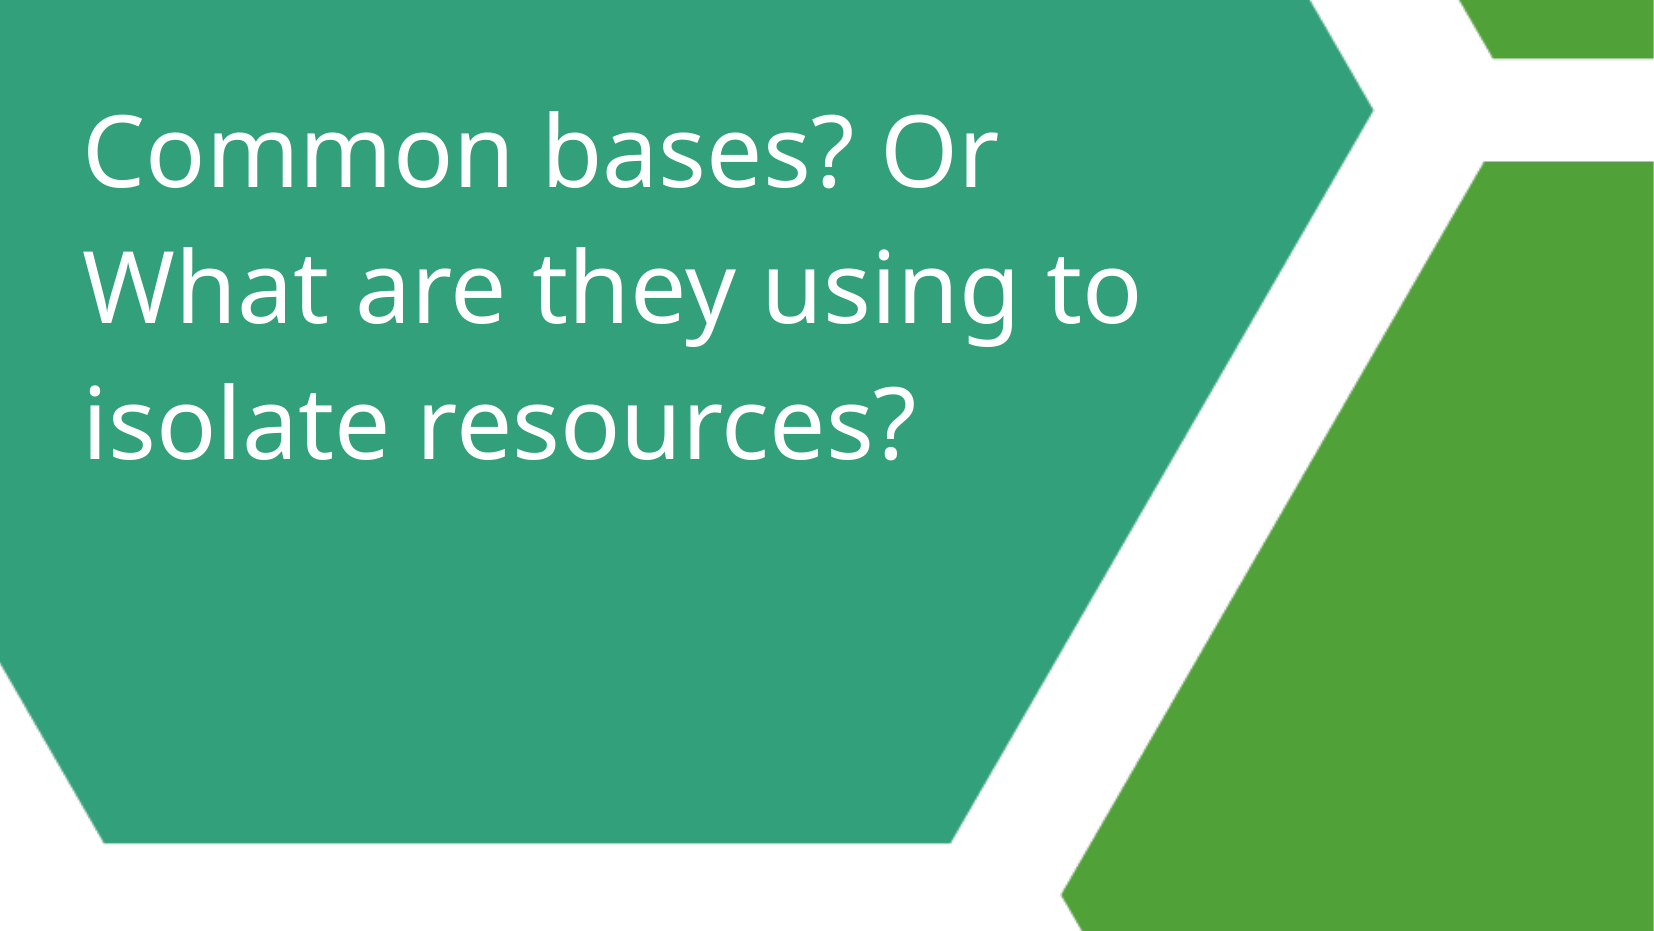

# Common bases? Or What are they using to isolate resources?